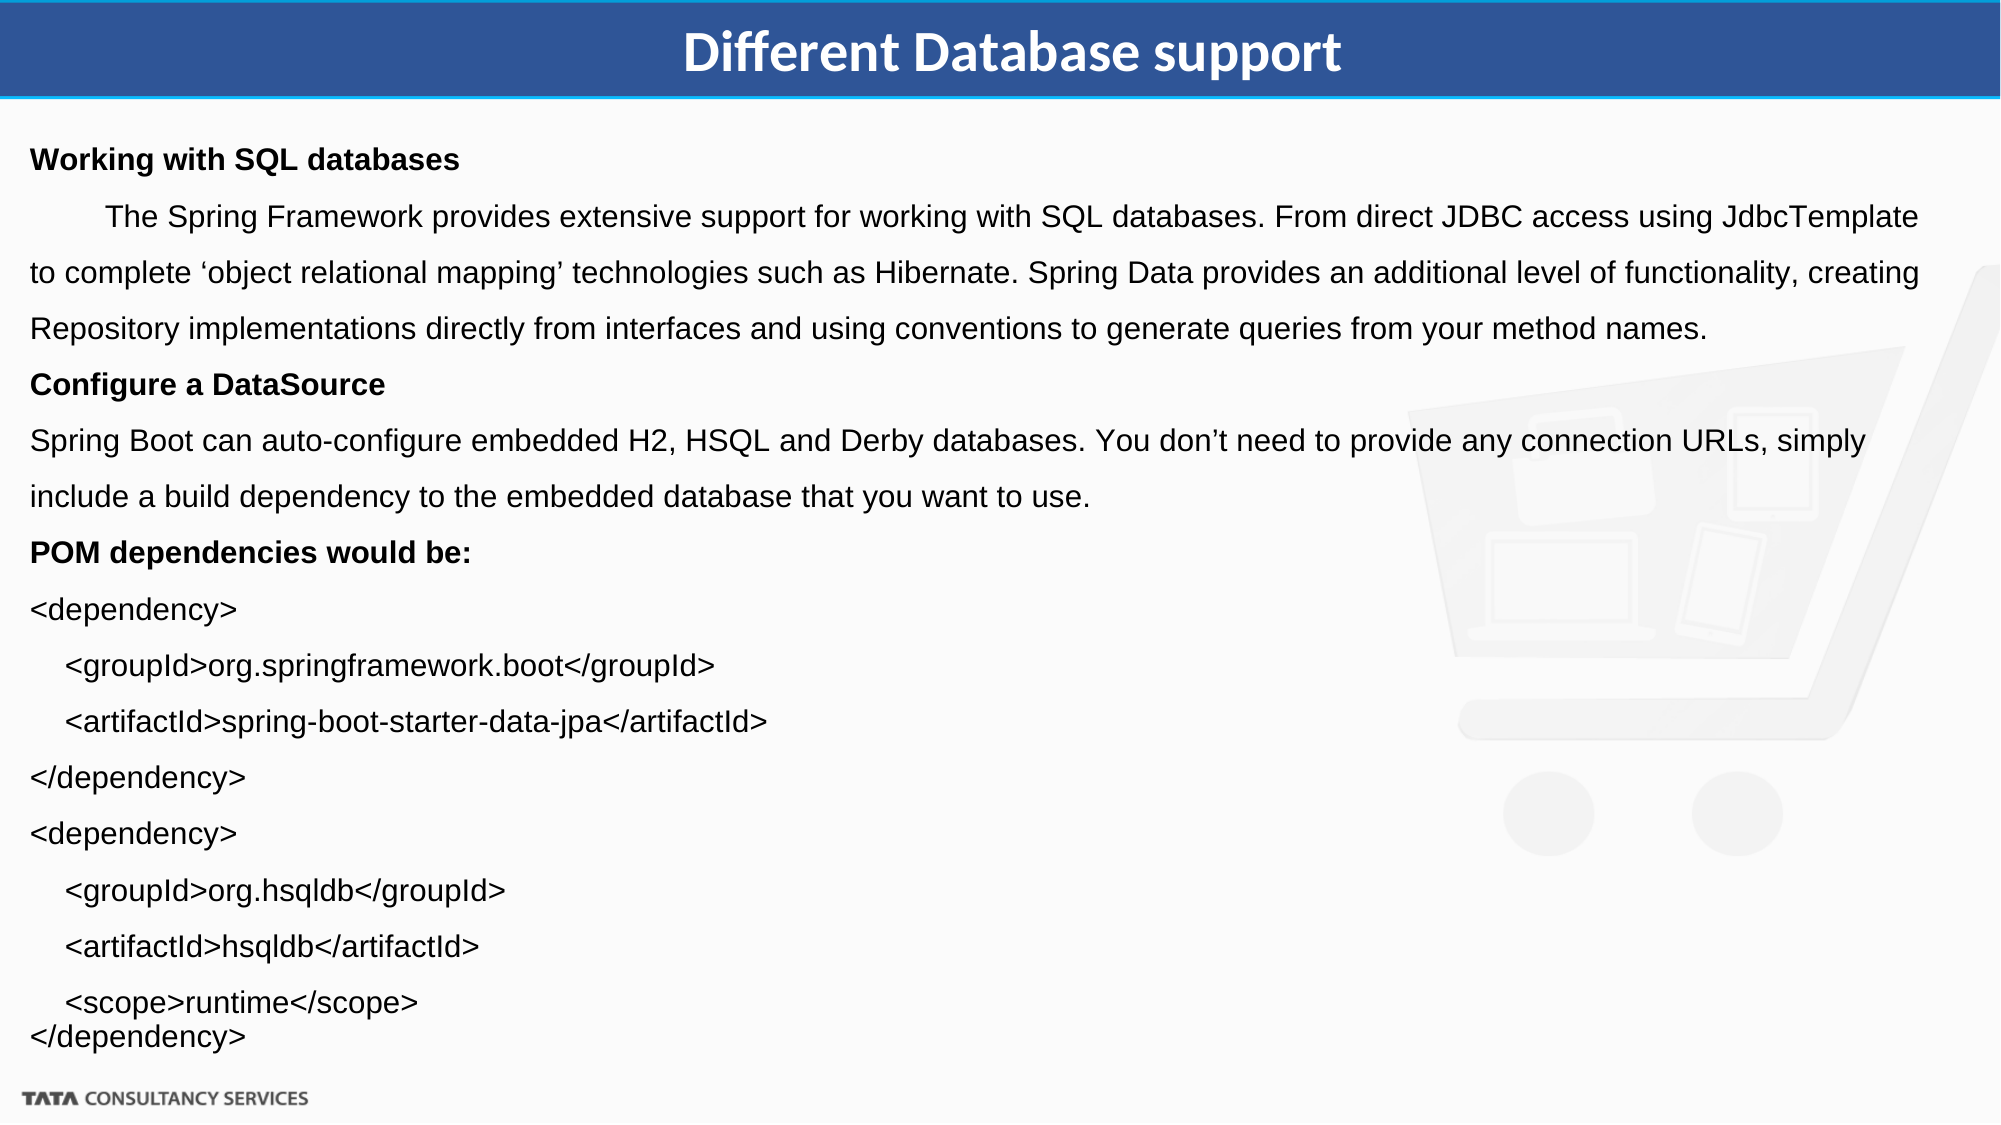

Different Database support
Working with SQL databases
	The Spring Framework provides extensive support for working with SQL databases. From direct JDBC access using JdbcTemplate to complete ‘object relational mapping’ technologies such as Hibernate. Spring Data provides an additional level of functionality, creating Repository implementations directly from interfaces and using conventions to generate queries from your method names.
Configure a DataSource
Spring Boot can auto-configure embedded H2, HSQL and Derby databases. You don’t need to provide any connection URLs, simply include a build dependency to the embedded database that you want to use.
POM dependencies would be:
<dependency>
 <groupId>org.springframework.boot</groupId>
 <artifactId>spring-boot-starter-data-jpa</artifactId>
</dependency>
<dependency>
 <groupId>org.hsqldb</groupId>
 <artifactId>hsqldb</artifactId>
 <scope>runtime</scope>
</dependency>